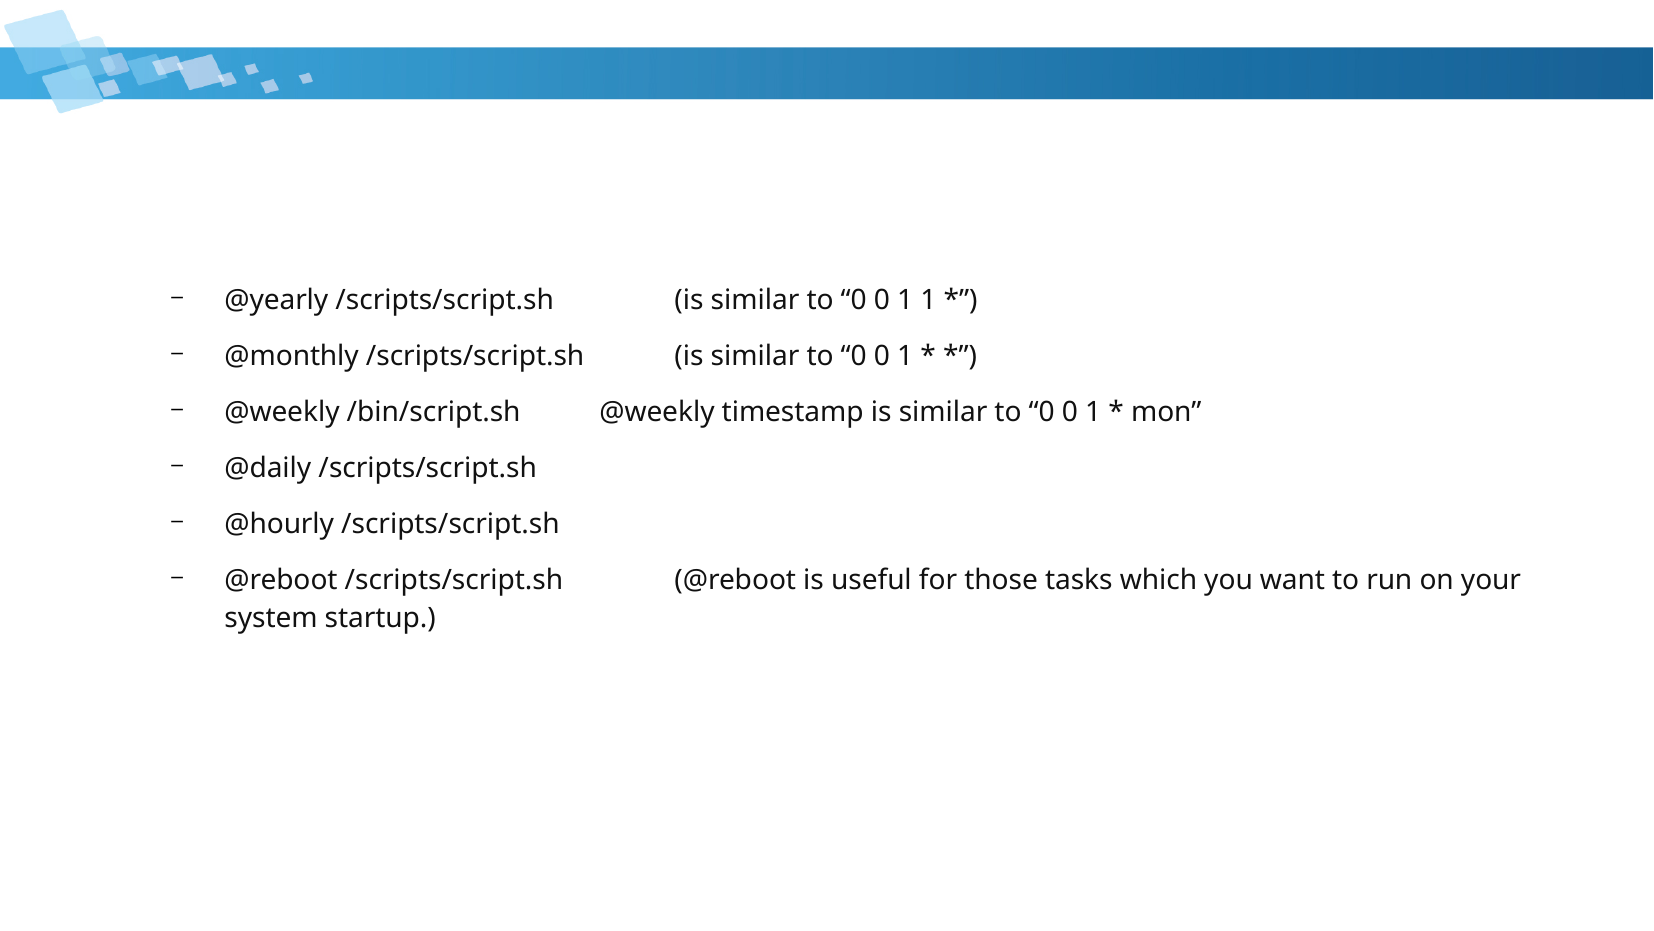

#
@yearly /scripts/script.sh		(is similar to “0 0 1 1 *”)
@monthly /scripts/script.sh		(is similar to “0 0 1 * *”)
@weekly /bin/script.sh		@weekly timestamp is similar to “0 0 1 * mon”
@daily /scripts/script.sh
@hourly /scripts/script.sh
@reboot /scripts/script.sh		(@reboot is useful for those tasks which you want to run on your system startup.)